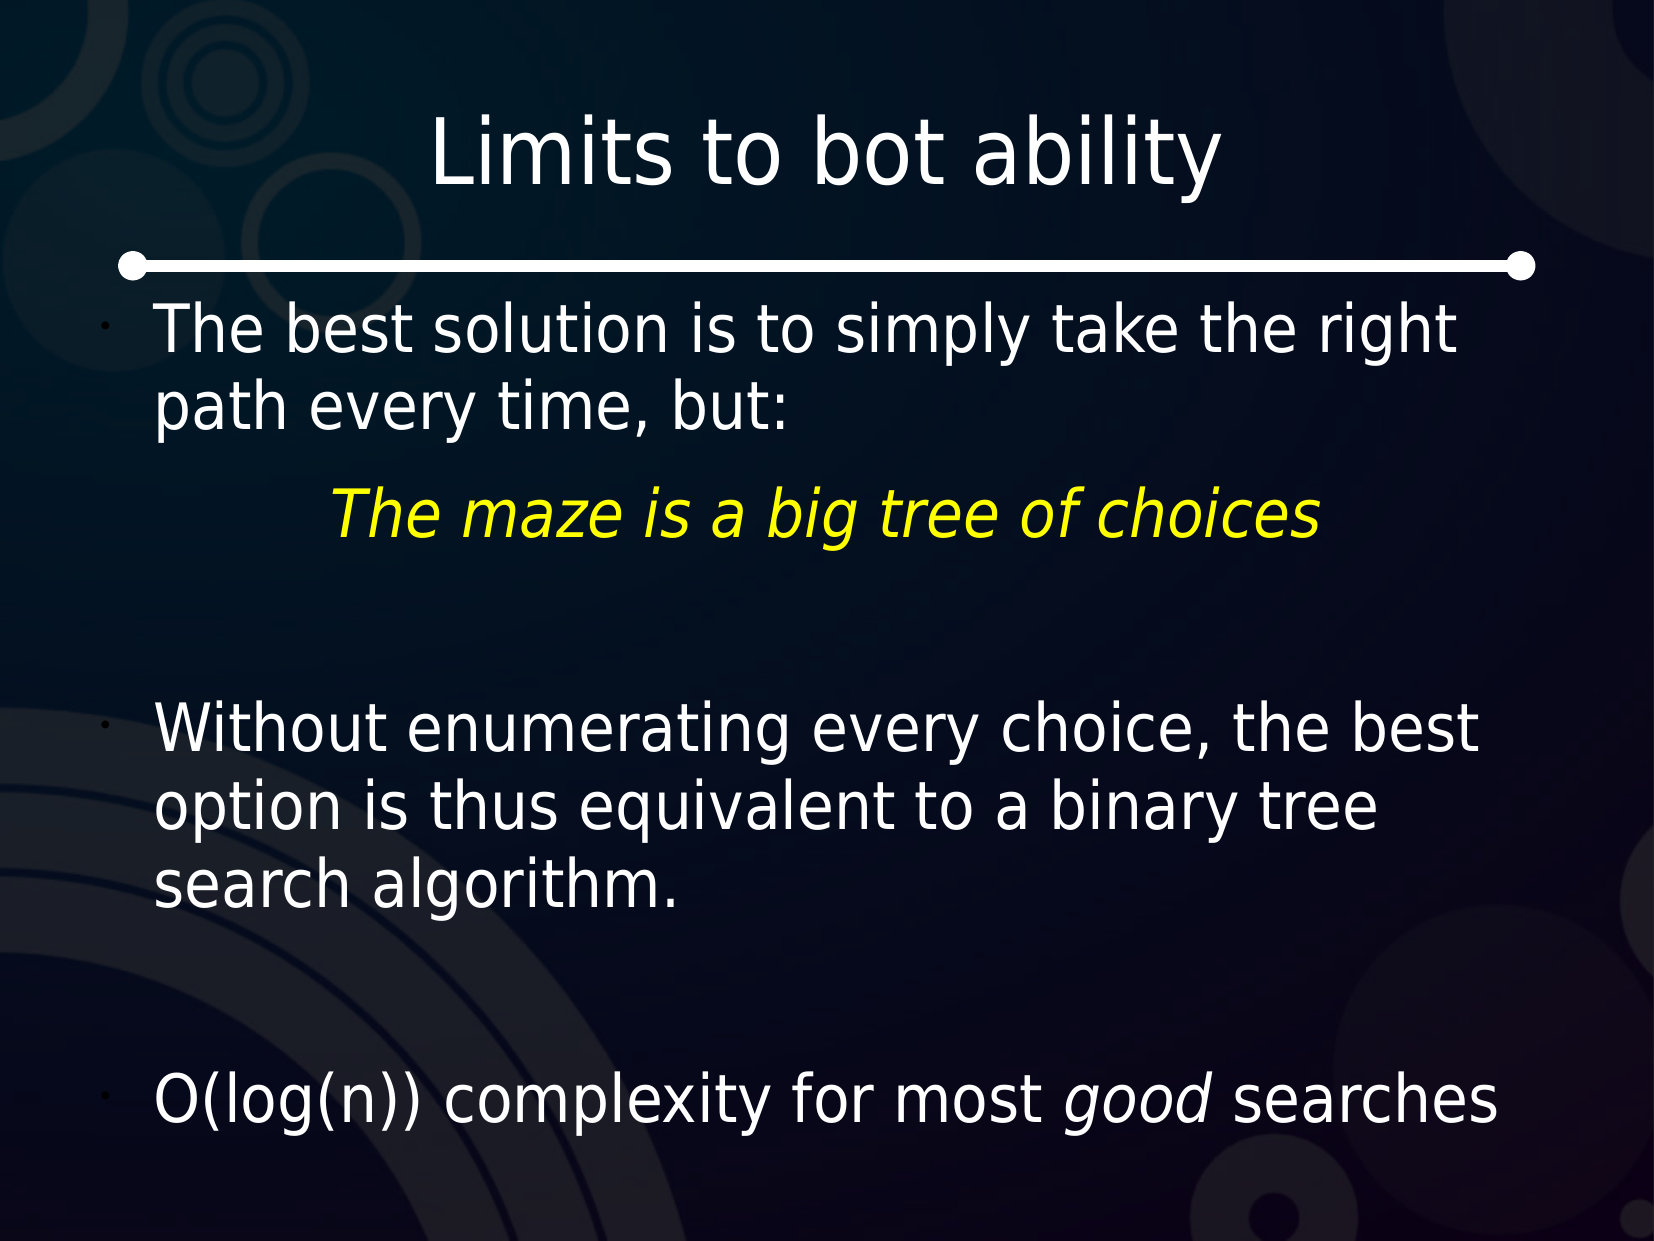

# Limits to bot ability
The best solution is to simply take the right path every time, but:
The maze is a big tree of choices
Without enumerating every choice, the best option is thus equivalent to a binary tree search algorithm.
O(log(n)) complexity for most good searches